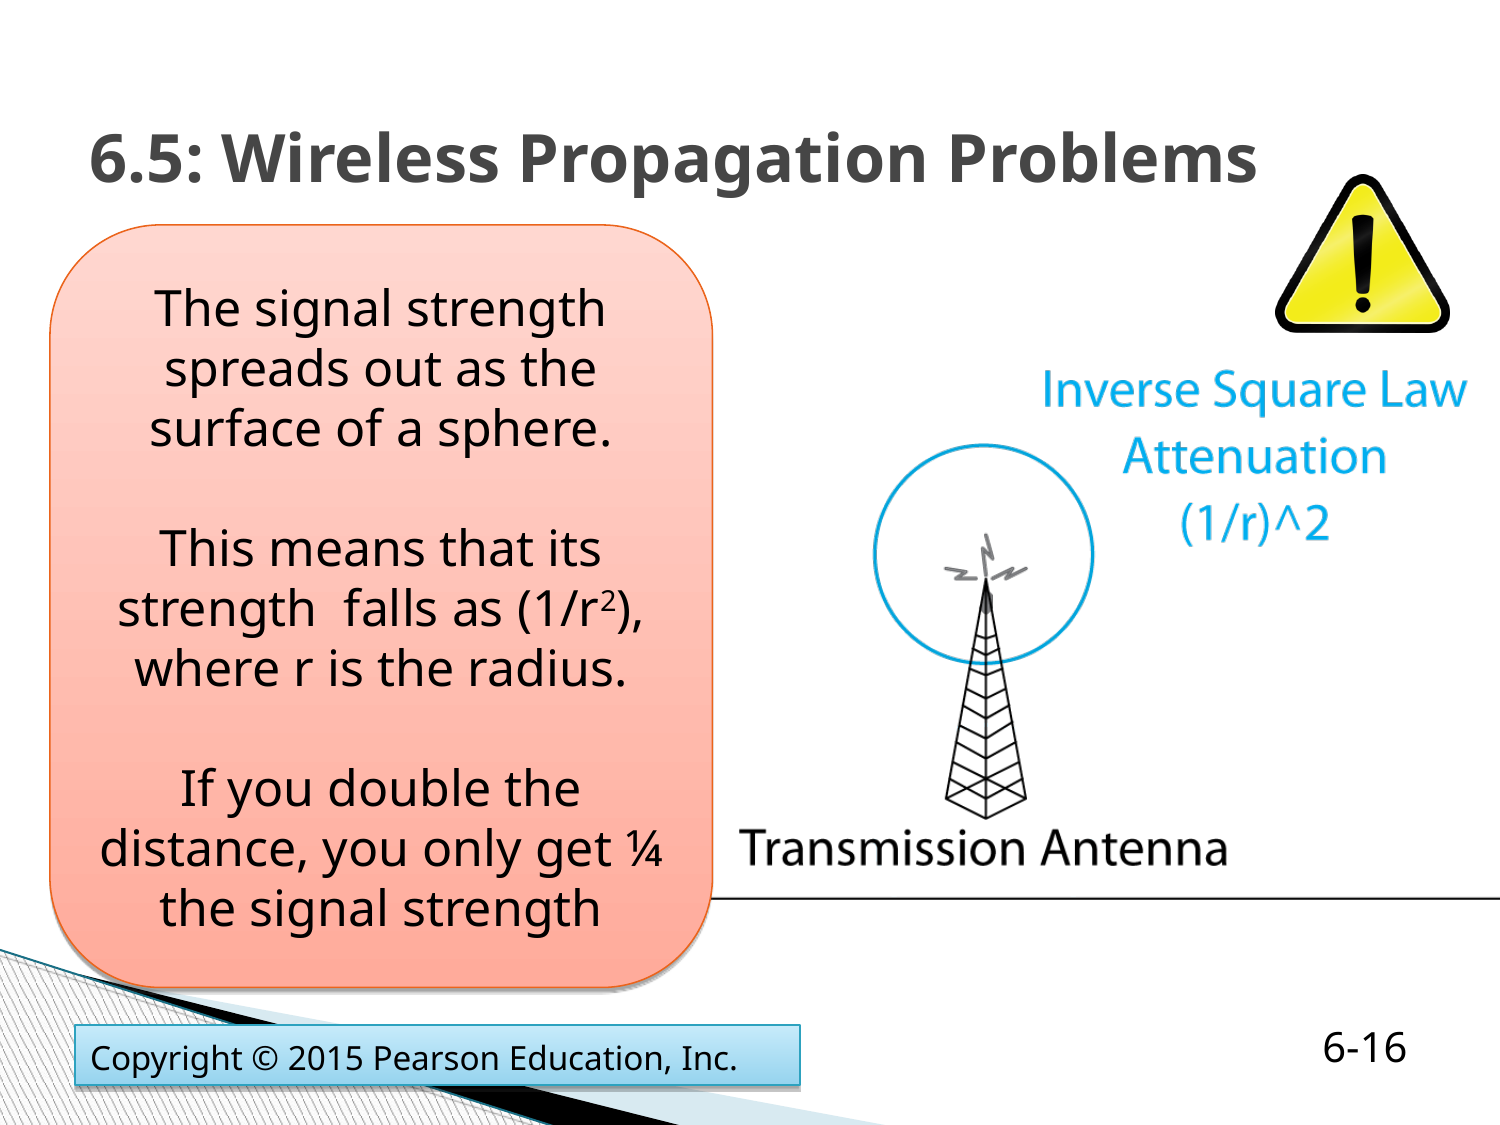

# 6.5: Wireless Propagation Problems
The signal strength spreads out as the surface of a sphere.
This means that its strength falls as (1/r2), where r is the radius.
If you double the distance, you only get ¼ the signal strength
Copyright © 2015 Pearson Education, Inc.